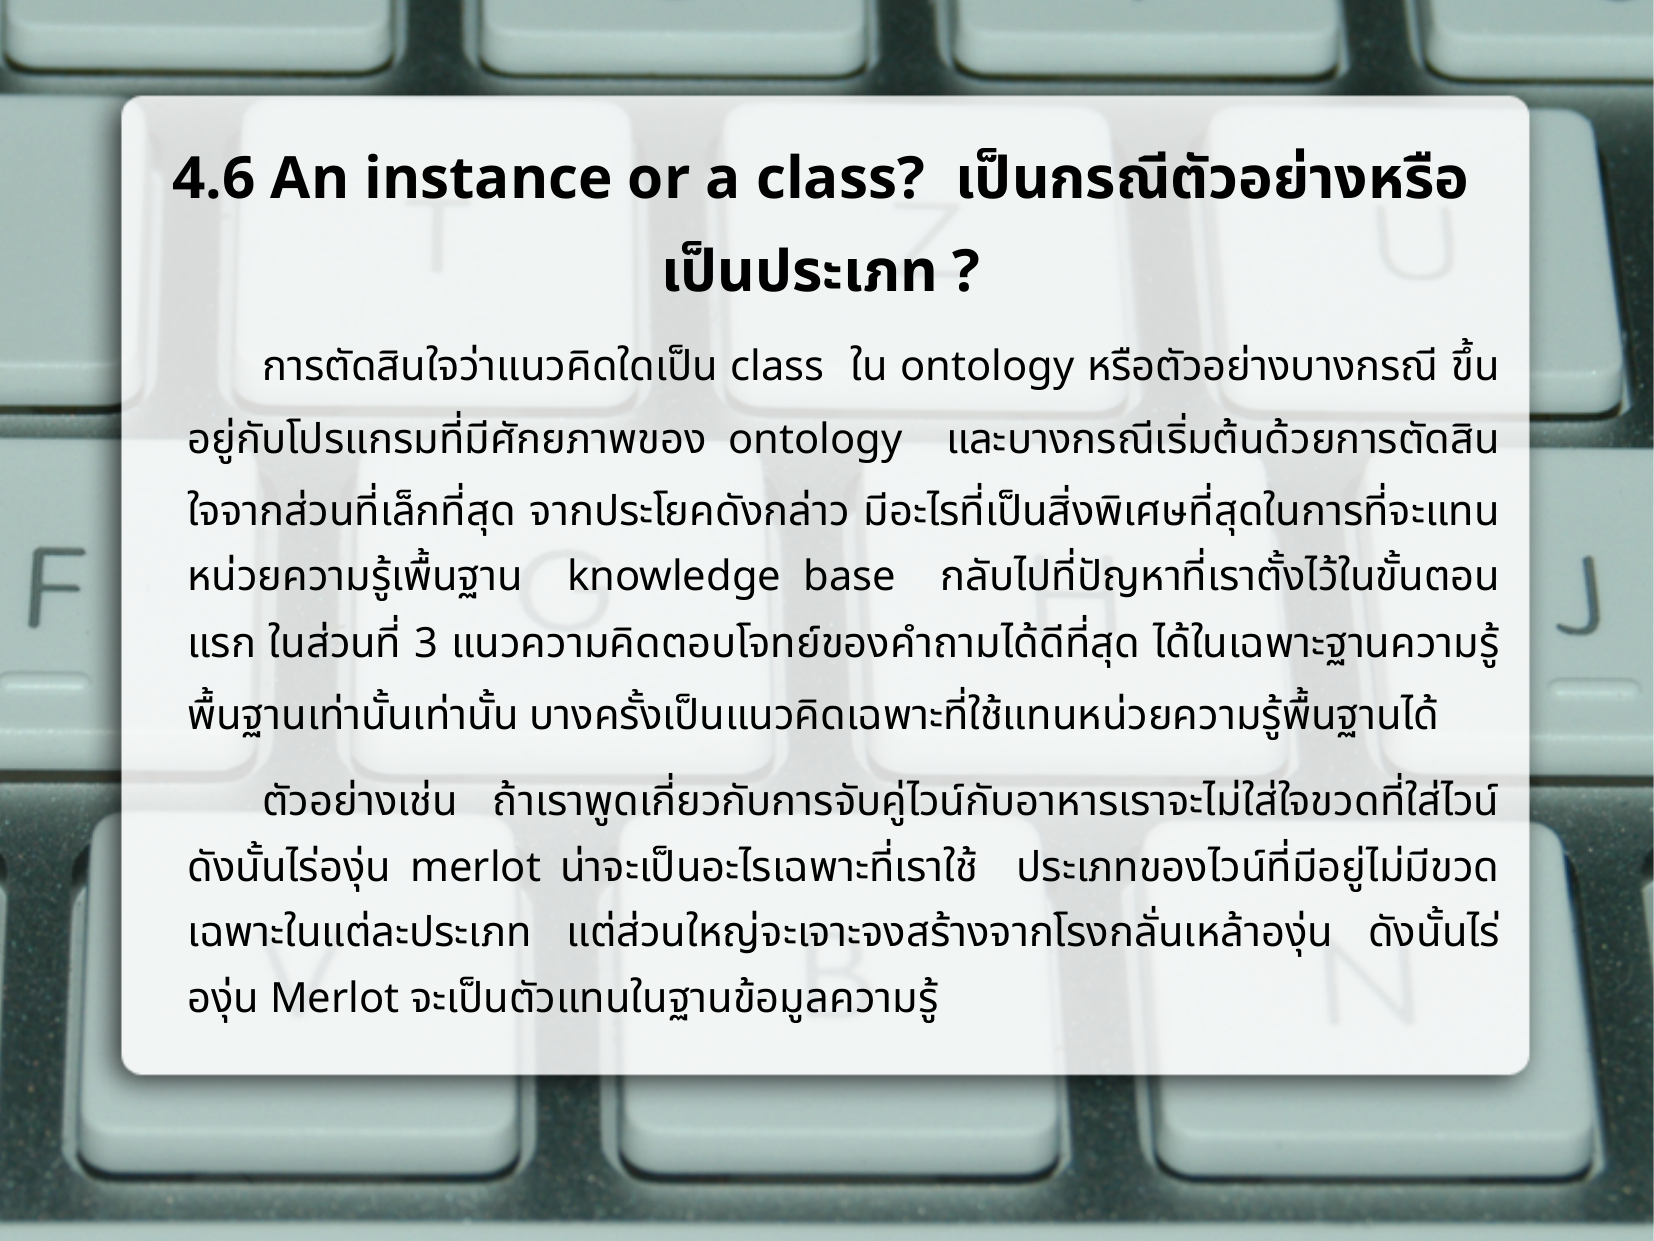

# 4.6 An instance or a class? เป็นกรณีตัวอย่างหรือเป็นประเภท ?
การตัดสินใจว่าแนวคิดใดเป็น class ใน ontology หรือตัวอย่างบางกรณี ขึ้นอยู่กับโปรแกรมที่มีศักยภาพของ ontology และบางกรณีเริ่มต้นด้วยการตัดสินใจจากส่วนที่เล็กที่สุด จากประโยคดังกล่าว มีอะไรที่เป็นสิ่งพิเศษที่สุดในการที่จะแทนหน่วยความรู้เพื้นฐาน knowledge base กลับไปที่ปัญหาที่เราตั้งไว้ในขั้นตอนแรก ในส่วนที่ 3 แนวความคิดตอบโจทย์ของคำถามได้ดีที่สุด ได้ในเฉพาะฐานความรู้พื้นฐานเท่านั้นเท่านั้น บางครั้งเป็นแนวคิดเฉพาะที่ใช้แทนหน่วยความรู้พื้นฐานได้
ตัวอย่างเช่น ถ้าเราพูดเกี่ยวกับการจับคู่ไวน์กับอาหารเราจะไม่ใส่ใจขวดที่ใส่ไวน์ ดังนั้นไร่องุ่น merlot น่าจะเป็นอะไรเฉพาะที่เราใช้ ประเภทของไวน์ที่มีอยู่ไม่มีขวดเฉพาะในแต่ละประเภท แต่ส่วนใหญ่จะเจาะจงสร้างจากโรงกลั่นเหล้าองุ่น ดังนั้นไร่องุ่น Merlot จะเป็นตัวแทนในฐานข้อมูลความรู้